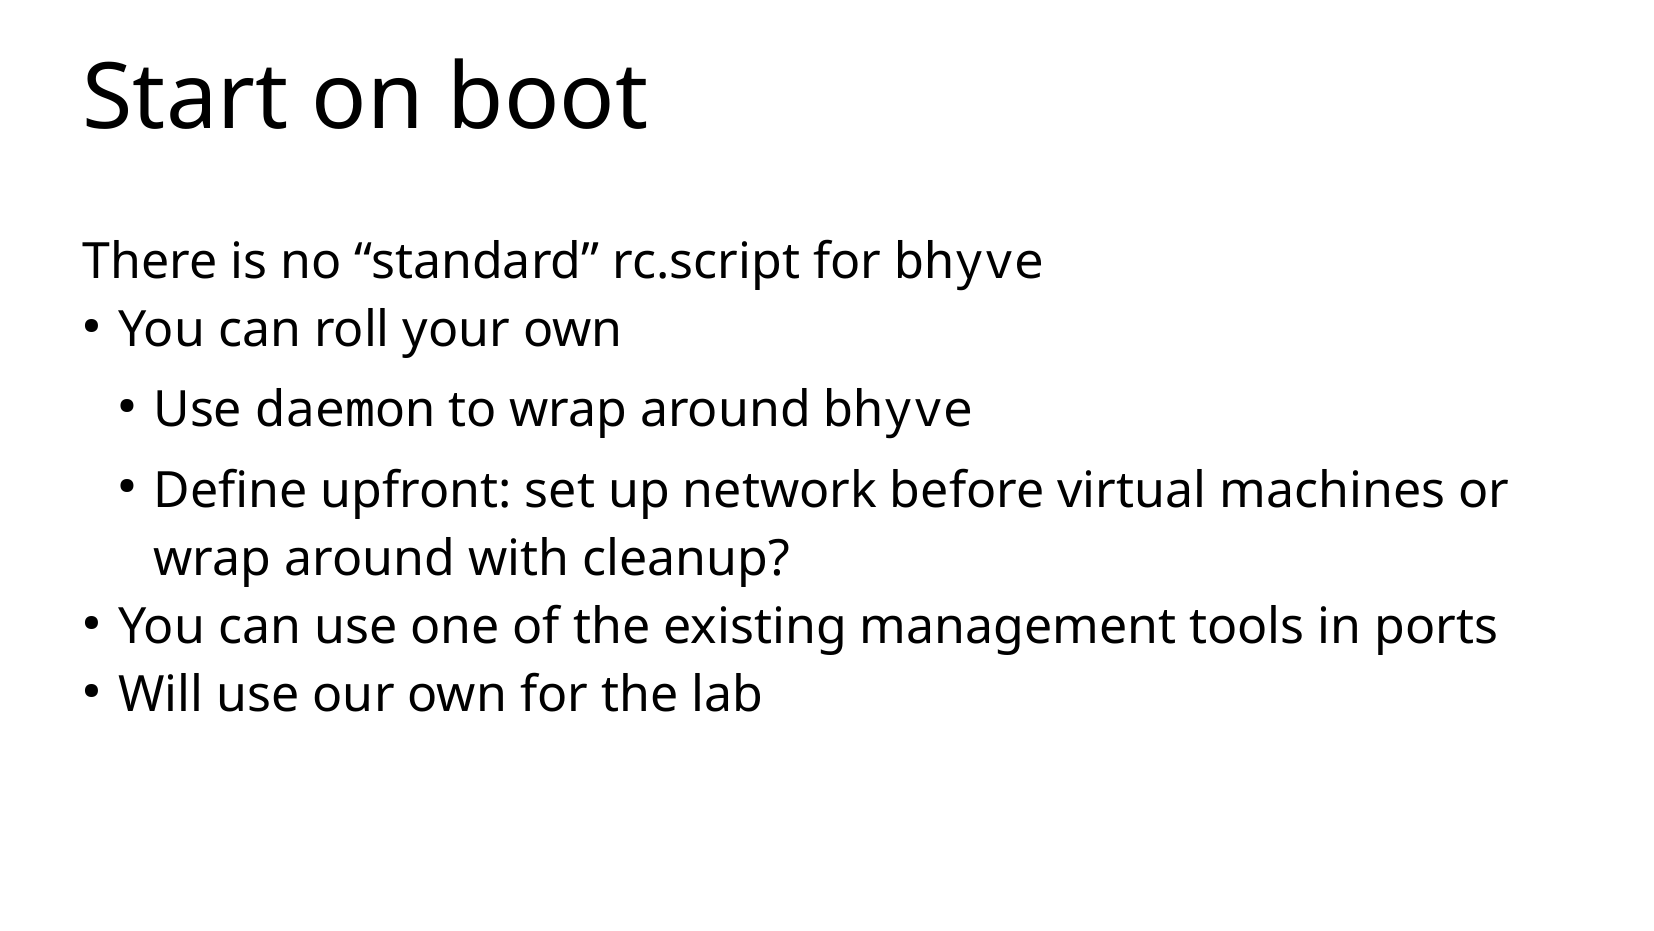

# Start on boot
There is no “standard” rc.script for bhyve
You can roll your own
Use daemon to wrap around bhyve
Define upfront: set up network before virtual machines or wrap around with cleanup?
You can use one of the existing management tools in ports
Will use our own for the lab